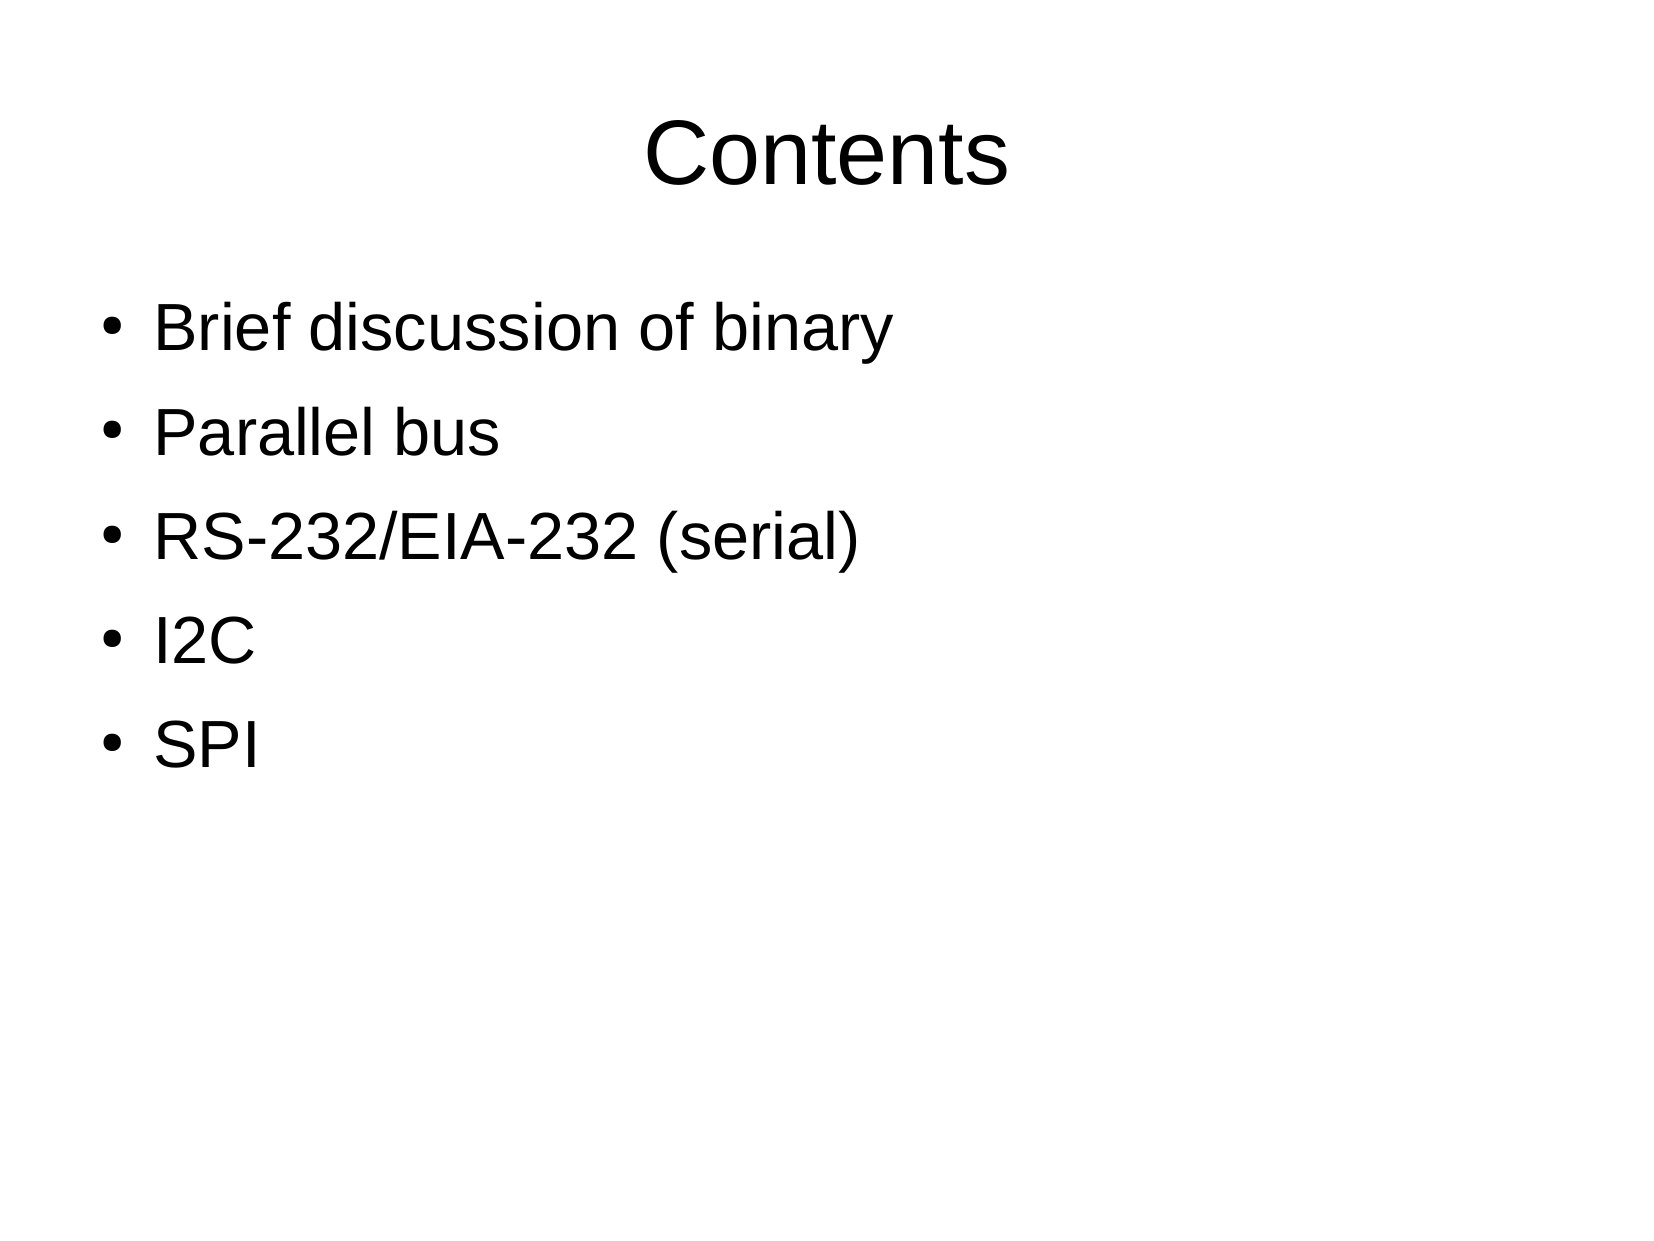

# Contents
Brief discussion of binary
Parallel bus
RS-232/EIA-232 (serial)
I2C
SPI